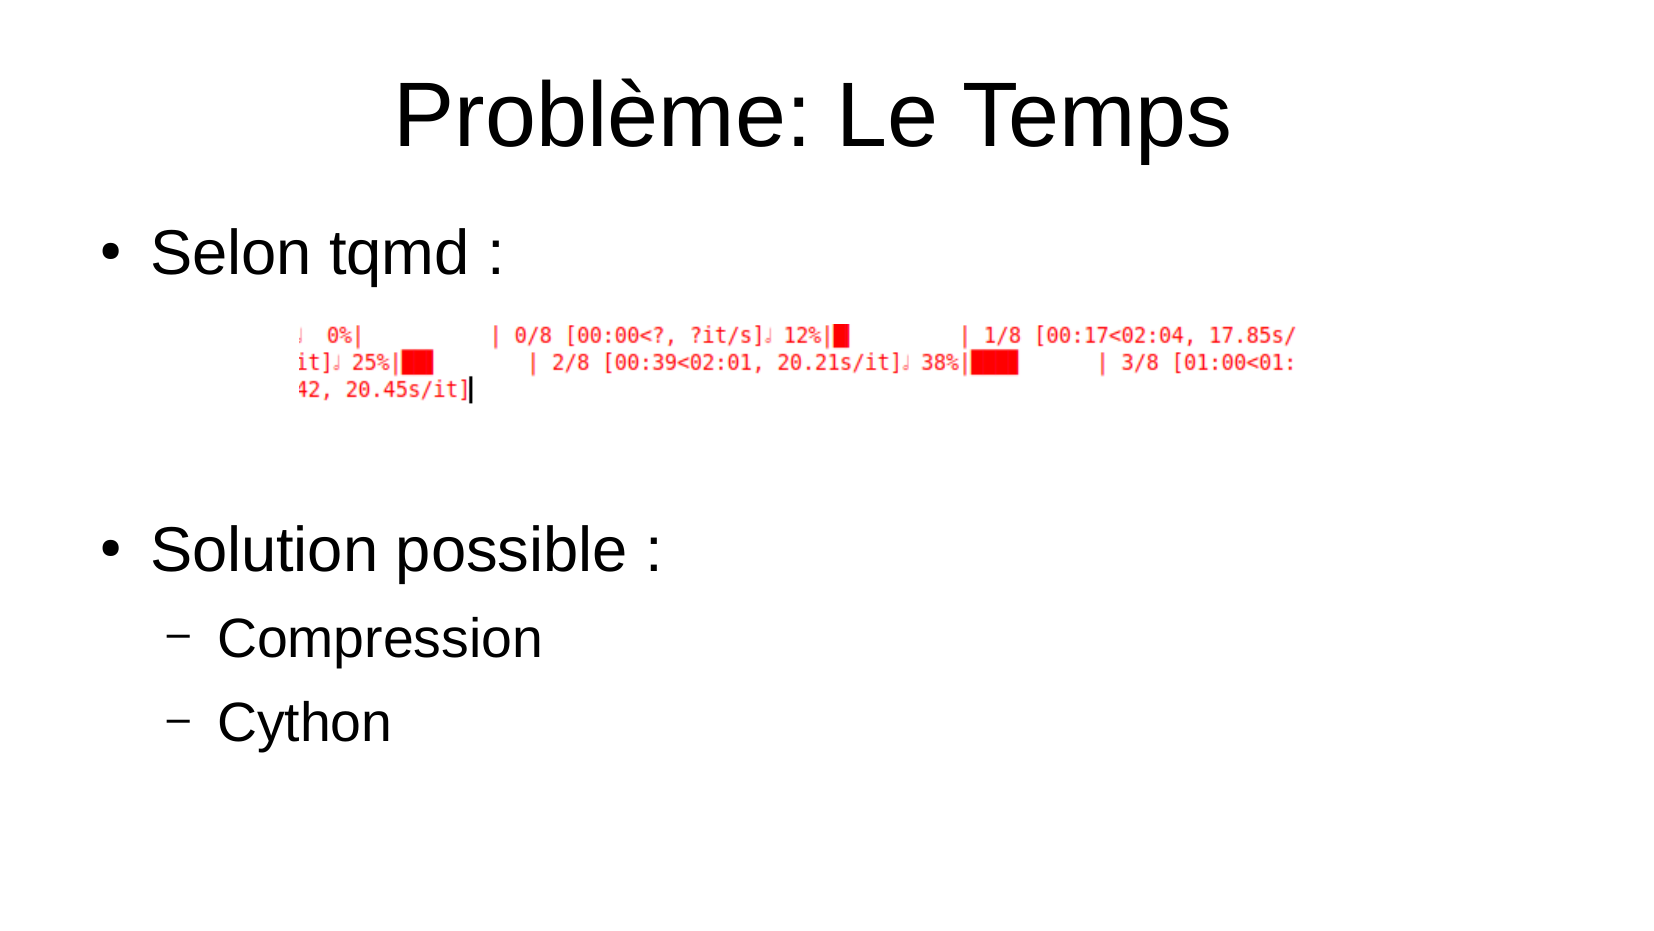

# Problème: Le Temps
Selon tqmd :
Solution possible :
Compression
Cython